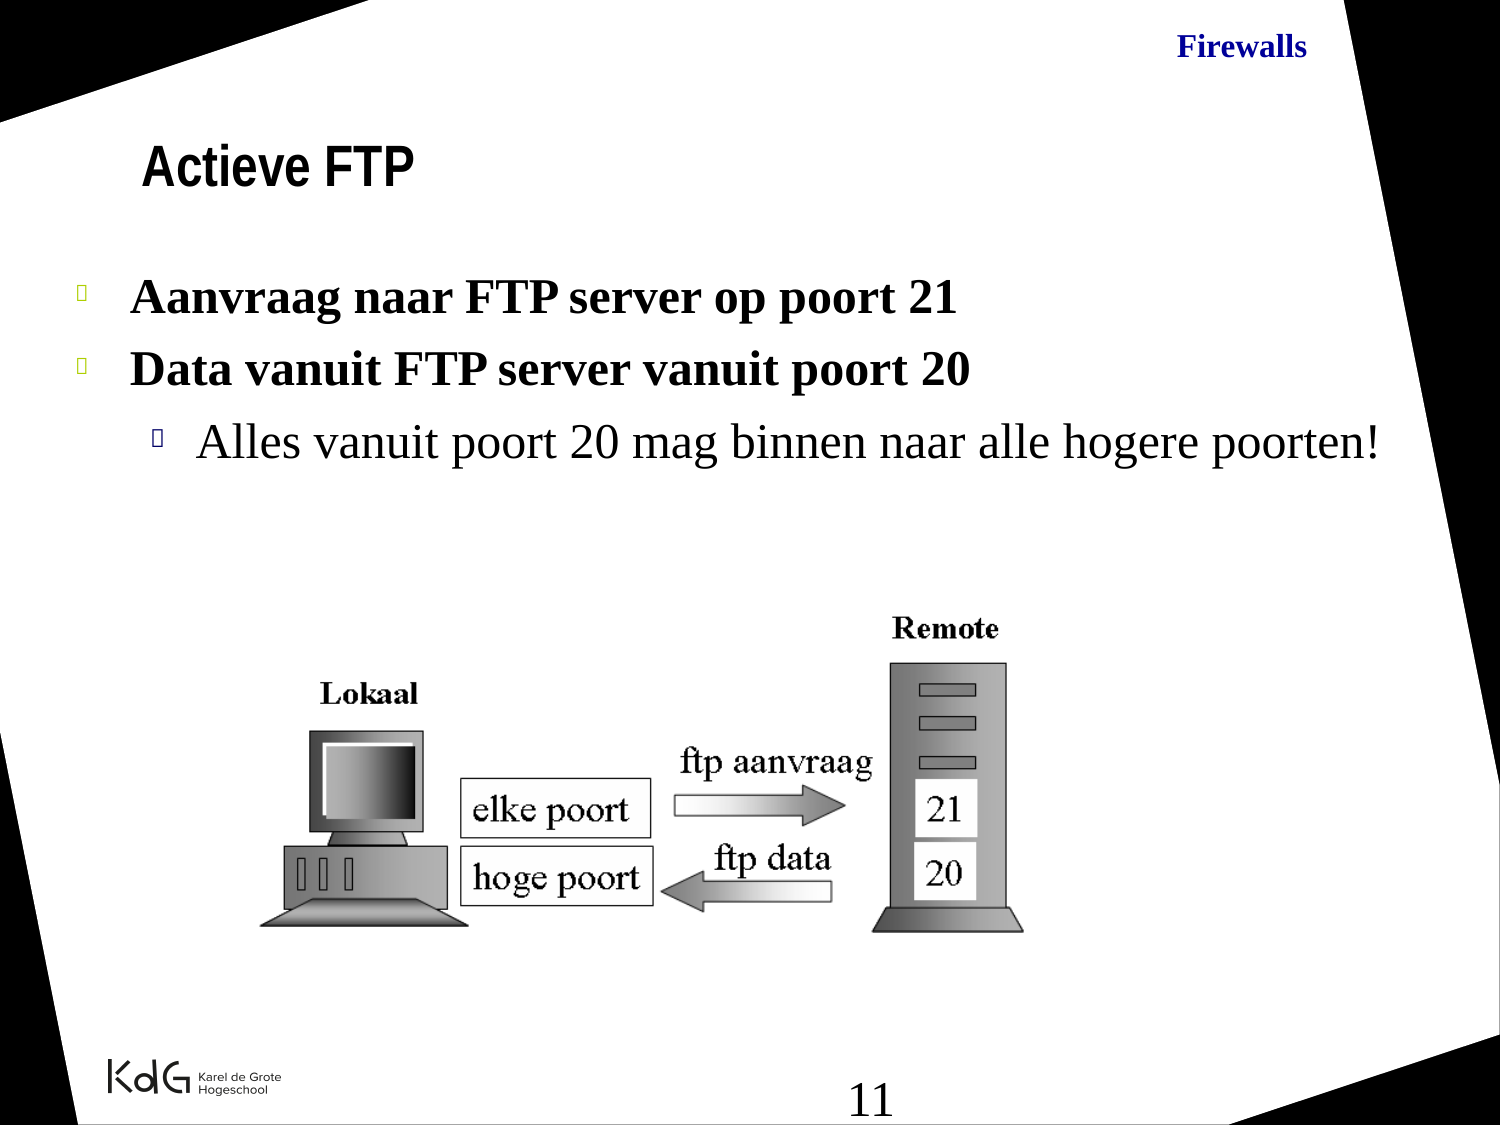

Actieve FTP
Aanvraag naar FTP server op poort 21
Data vanuit FTP server vanuit poort 20
Alles vanuit poort 20 mag binnen naar alle hogere poorten!